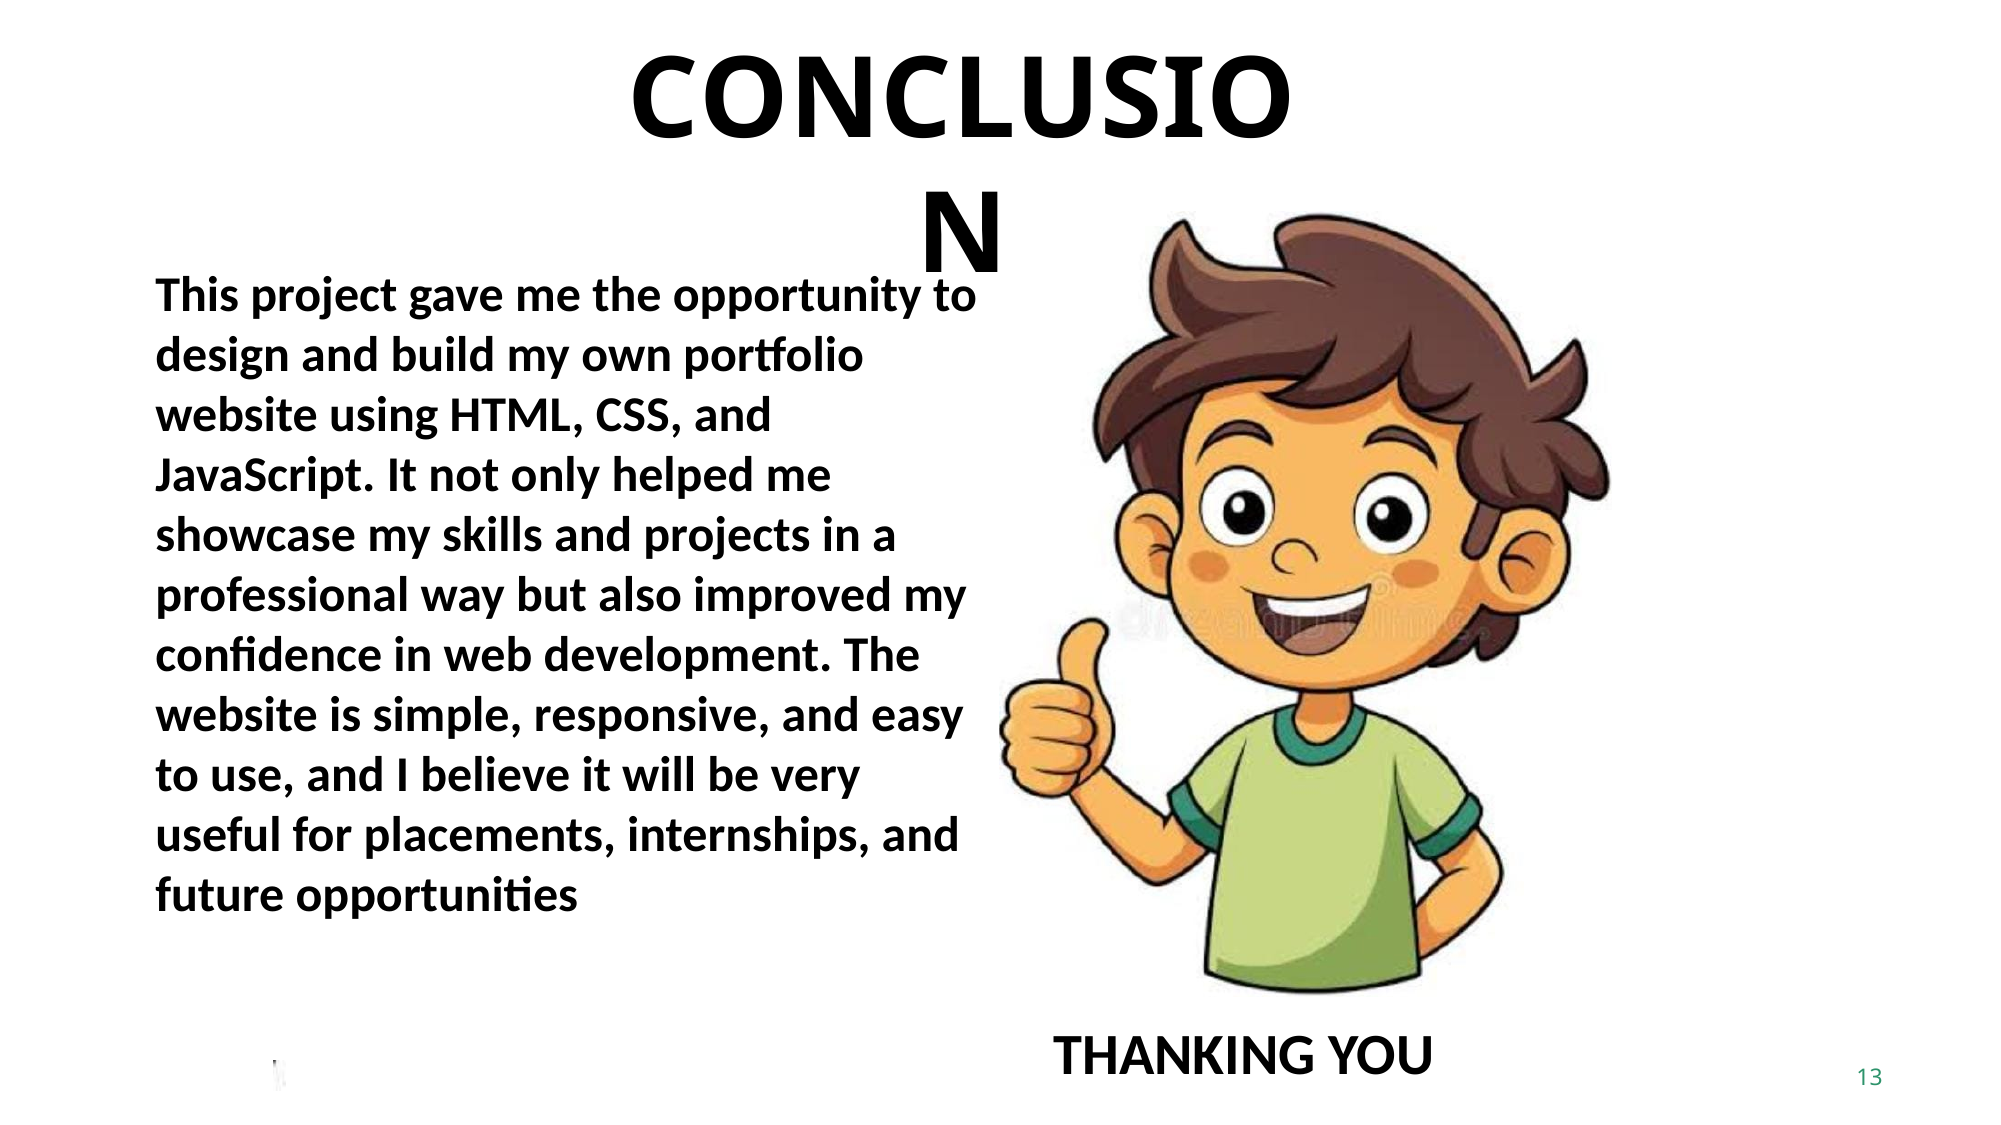

# CONCLUSION
This project gave me the opportunity to design and build my own portfolio website using HTML, CSS, and JavaScript. It not only helped me showcase my skills and projects in a professional way but also improved my confidence in web development. The website is simple, responsive, and easy to use, and I believe it will be very useful for placements, internships, and future opportunities
THANKING YOU